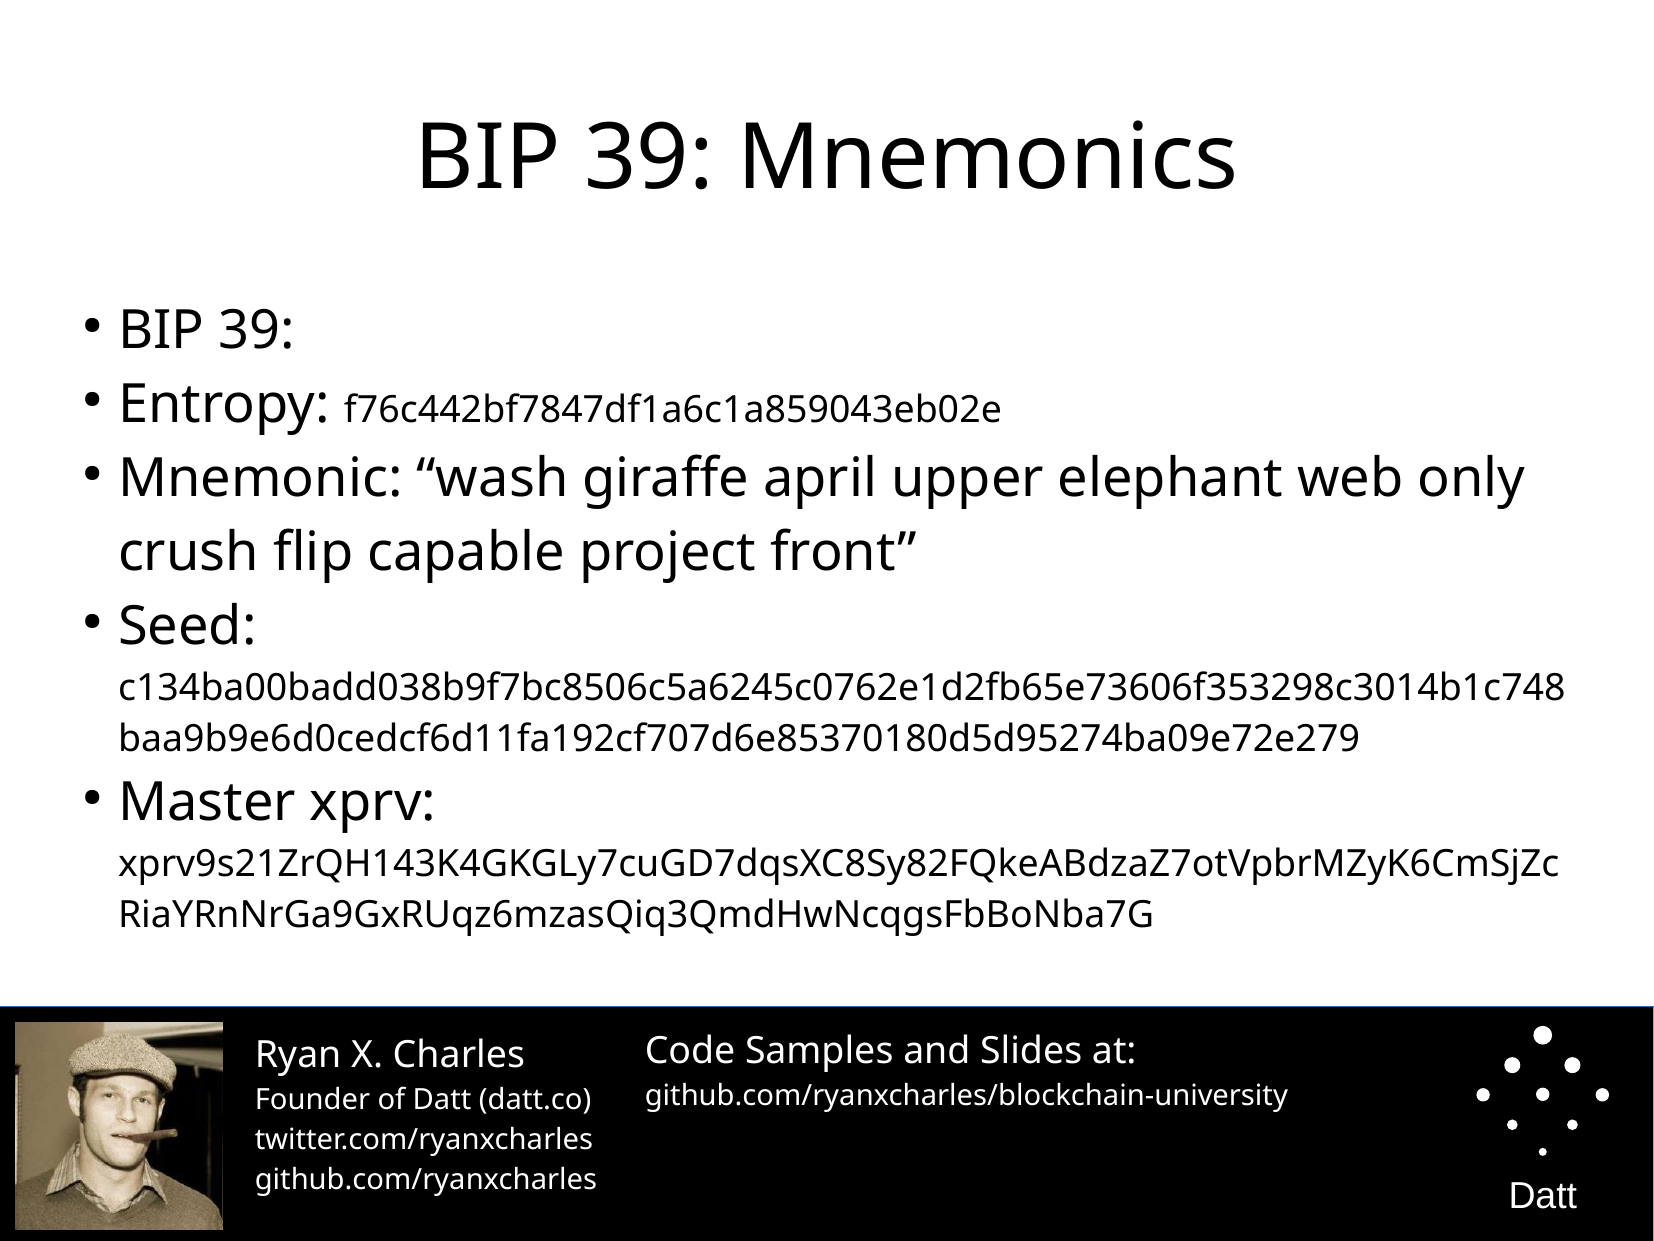

BIP 39: Mnemonics
# BIP 39:
Entropy: f76c442bf7847df1a6c1a859043eb02e
Mnemonic: “wash giraffe april upper elephant web only crush flip capable project front”
Seed: c134ba00badd038b9f7bc8506c5a6245c0762e1d2fb65e73606f353298c3014b1c748baa9b9e6d0cedcf6d11fa192cf707d6e85370180d5d95274ba09e72e279
Master xprv: xprv9s21ZrQH143K4GKGLy7cuGD7dqsXC8Sy82FQkeABdzaZ7otVpbrMZyK6CmSjZcRiaYRnNrGa9GxRUqz6mzasQiq3QmdHwNcqgsFbBoNba7G
Code Samples and Slides at:
github.com/ryanxcharles/blockchain-university
Ryan X. Charles
Founder of Datt (datt.co)
twitter.com/ryanxcharles
github.com/ryanxcharles
Datt